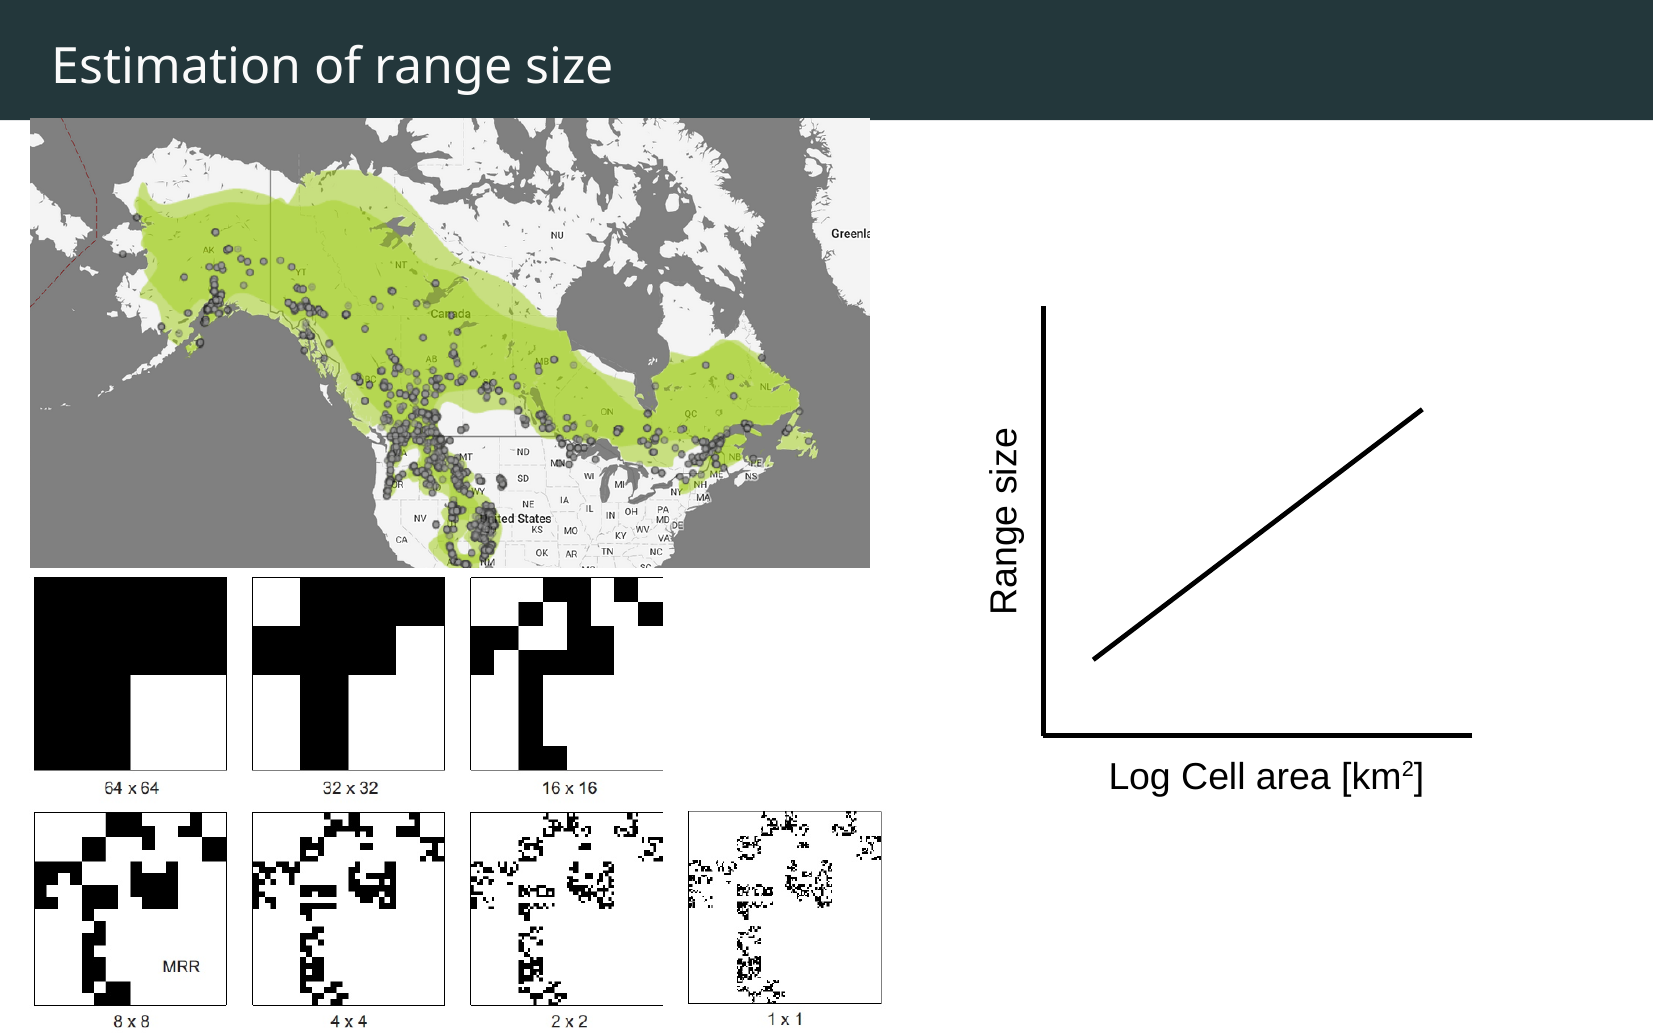

Estimation of range size
Range size
Log Cell area [km2]